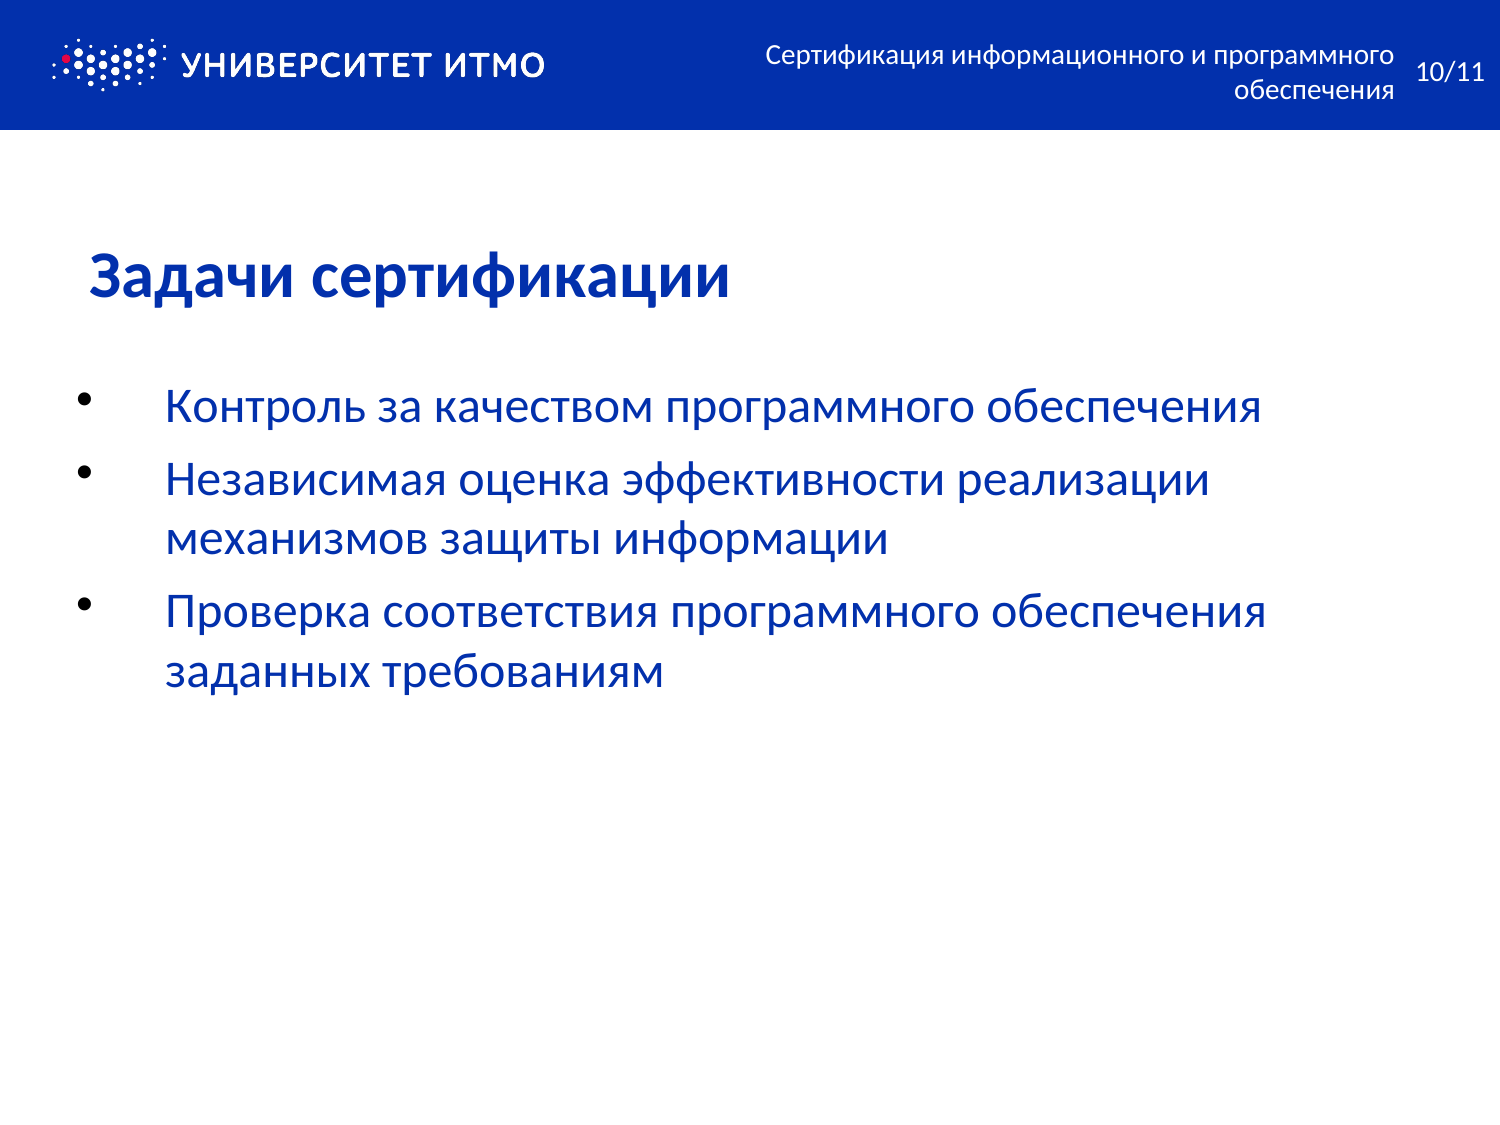

Сертификация информационного и программного обеспечения
10/11
Задачи сертификации
Контроль за качеством программного обеспечения
Независимая оценка эффективности реализации механизмов защиты информации
Проверка соответствия программного обеспечения заданных требованиям